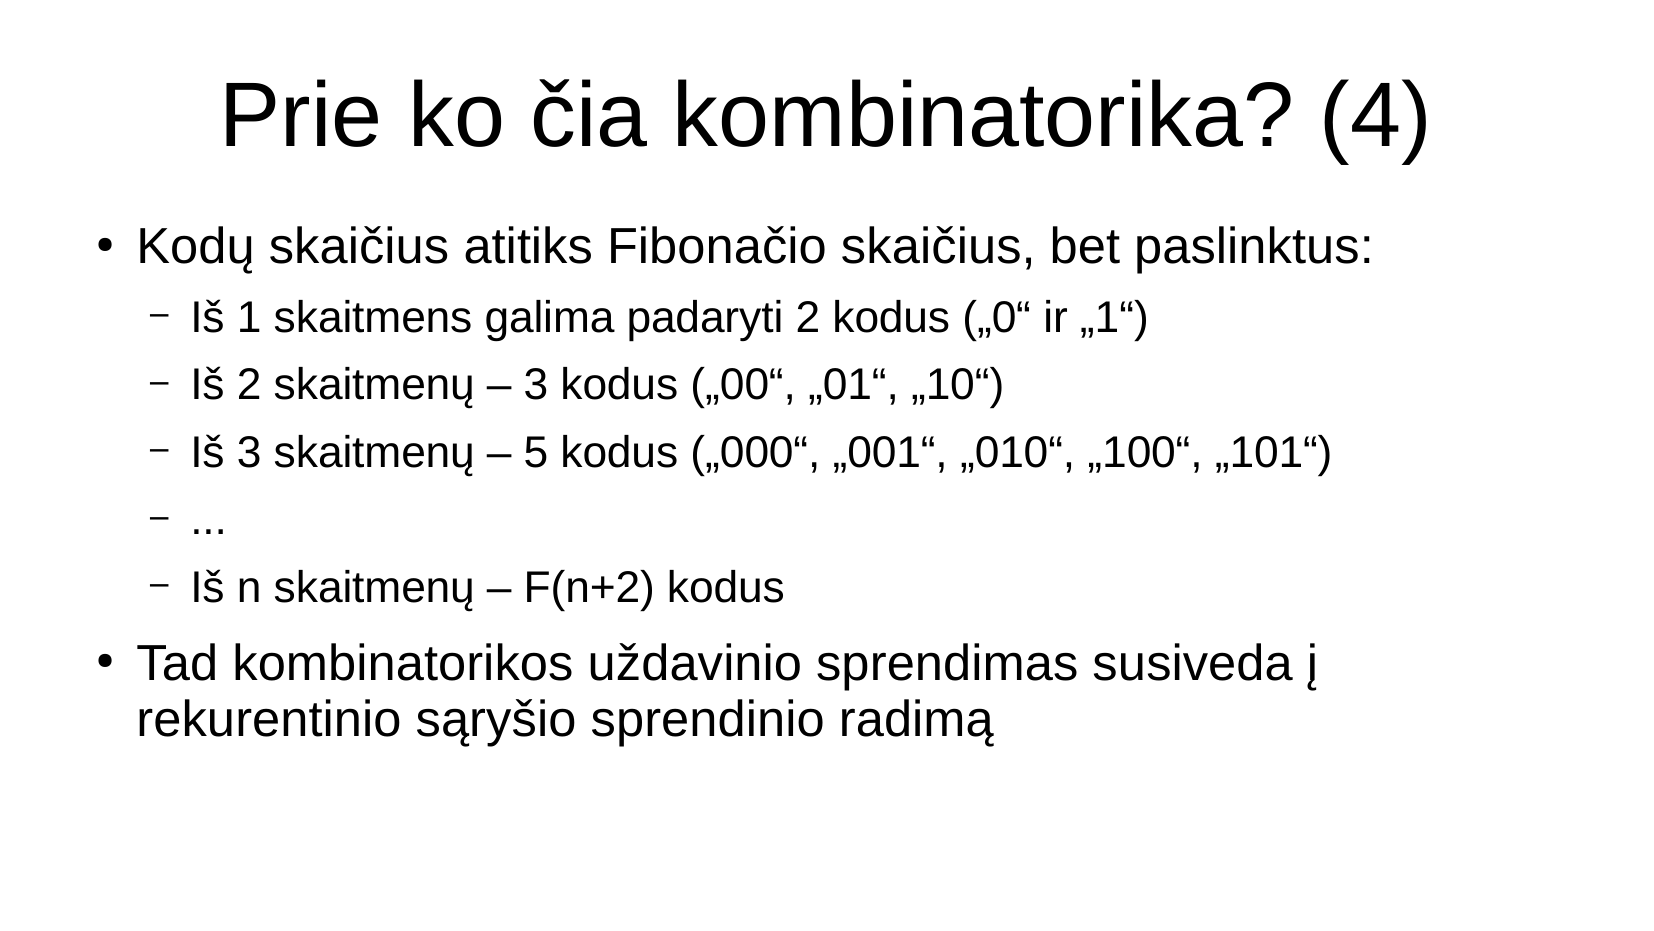

# Prie ko čia kombinatorika? (4)
Kodų skaičius atitiks Fibonačio skaičius, bet paslinktus:
Iš 1 skaitmens galima padaryti 2 kodus („0“ ir „1“)
Iš 2 skaitmenų – 3 kodus („00“, „01“, „10“)
Iš 3 skaitmenų – 5 kodus („000“, „001“, „010“, „100“, „101“)
...
Iš n skaitmenų – F(n+2) kodus
Tad kombinatorikos uždavinio sprendimas susiveda į rekurentinio sąryšio sprendinio radimą